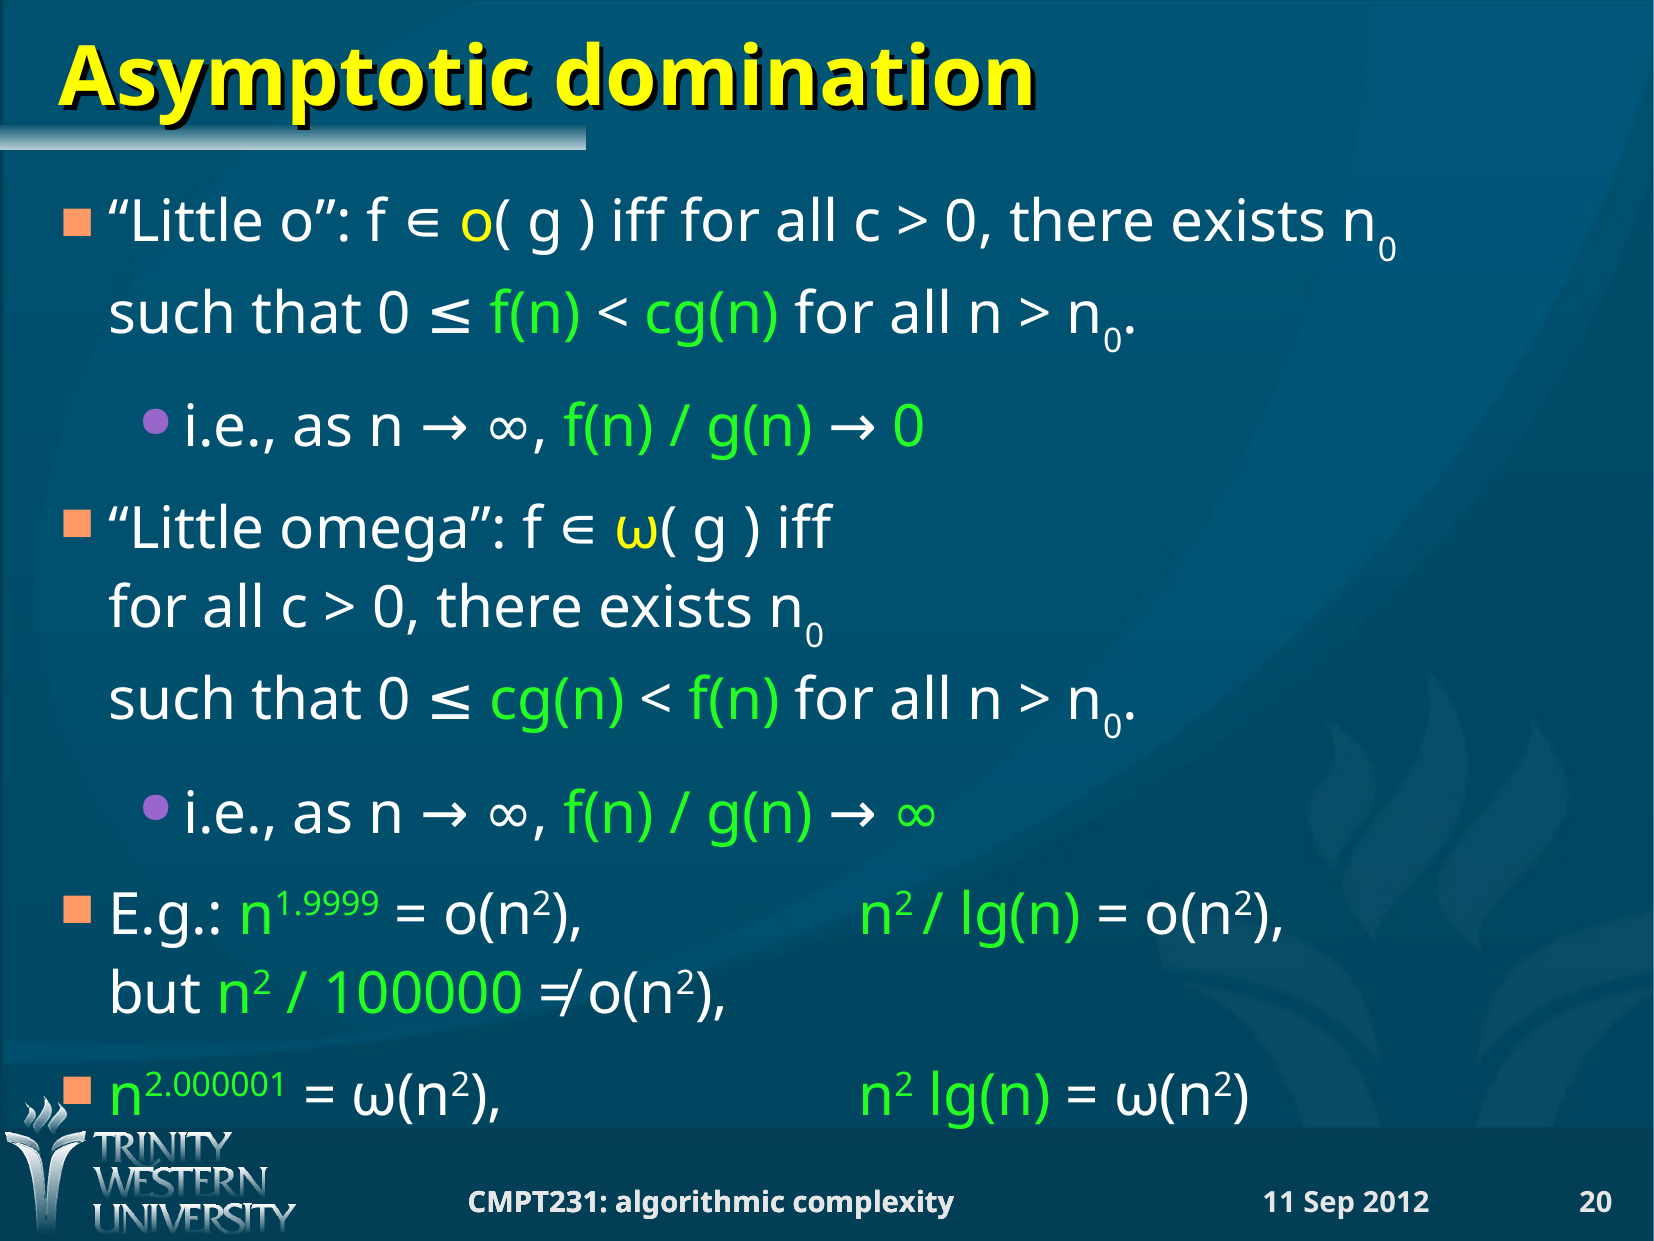

# Asymptotic domination
“Little o”: f ∊ o( g ) iff for all c > 0, there exists n0
such that 0 ≤ f(n) < cg(n) for all n > n0.
i.e., as n → ∞, f(n) / g(n) → 0
“Little omega”: f ∊ ω( g ) iff
for all c > 0, there exists n0
such that 0 ≤ cg(n) < f(n) for all n > n0.
i.e., as n → ∞, f(n) / g(n) → ∞
E.g.: n1.9999 = o(n2),				n2 / lg(n) = o(n2),
but n2 / 100000 ≠ o(n2),
n2.000001 = ω(n2),					n2 lg(n) = ω(n2)
CMPT231: algorithmic complexity
11 Sep 2012
20